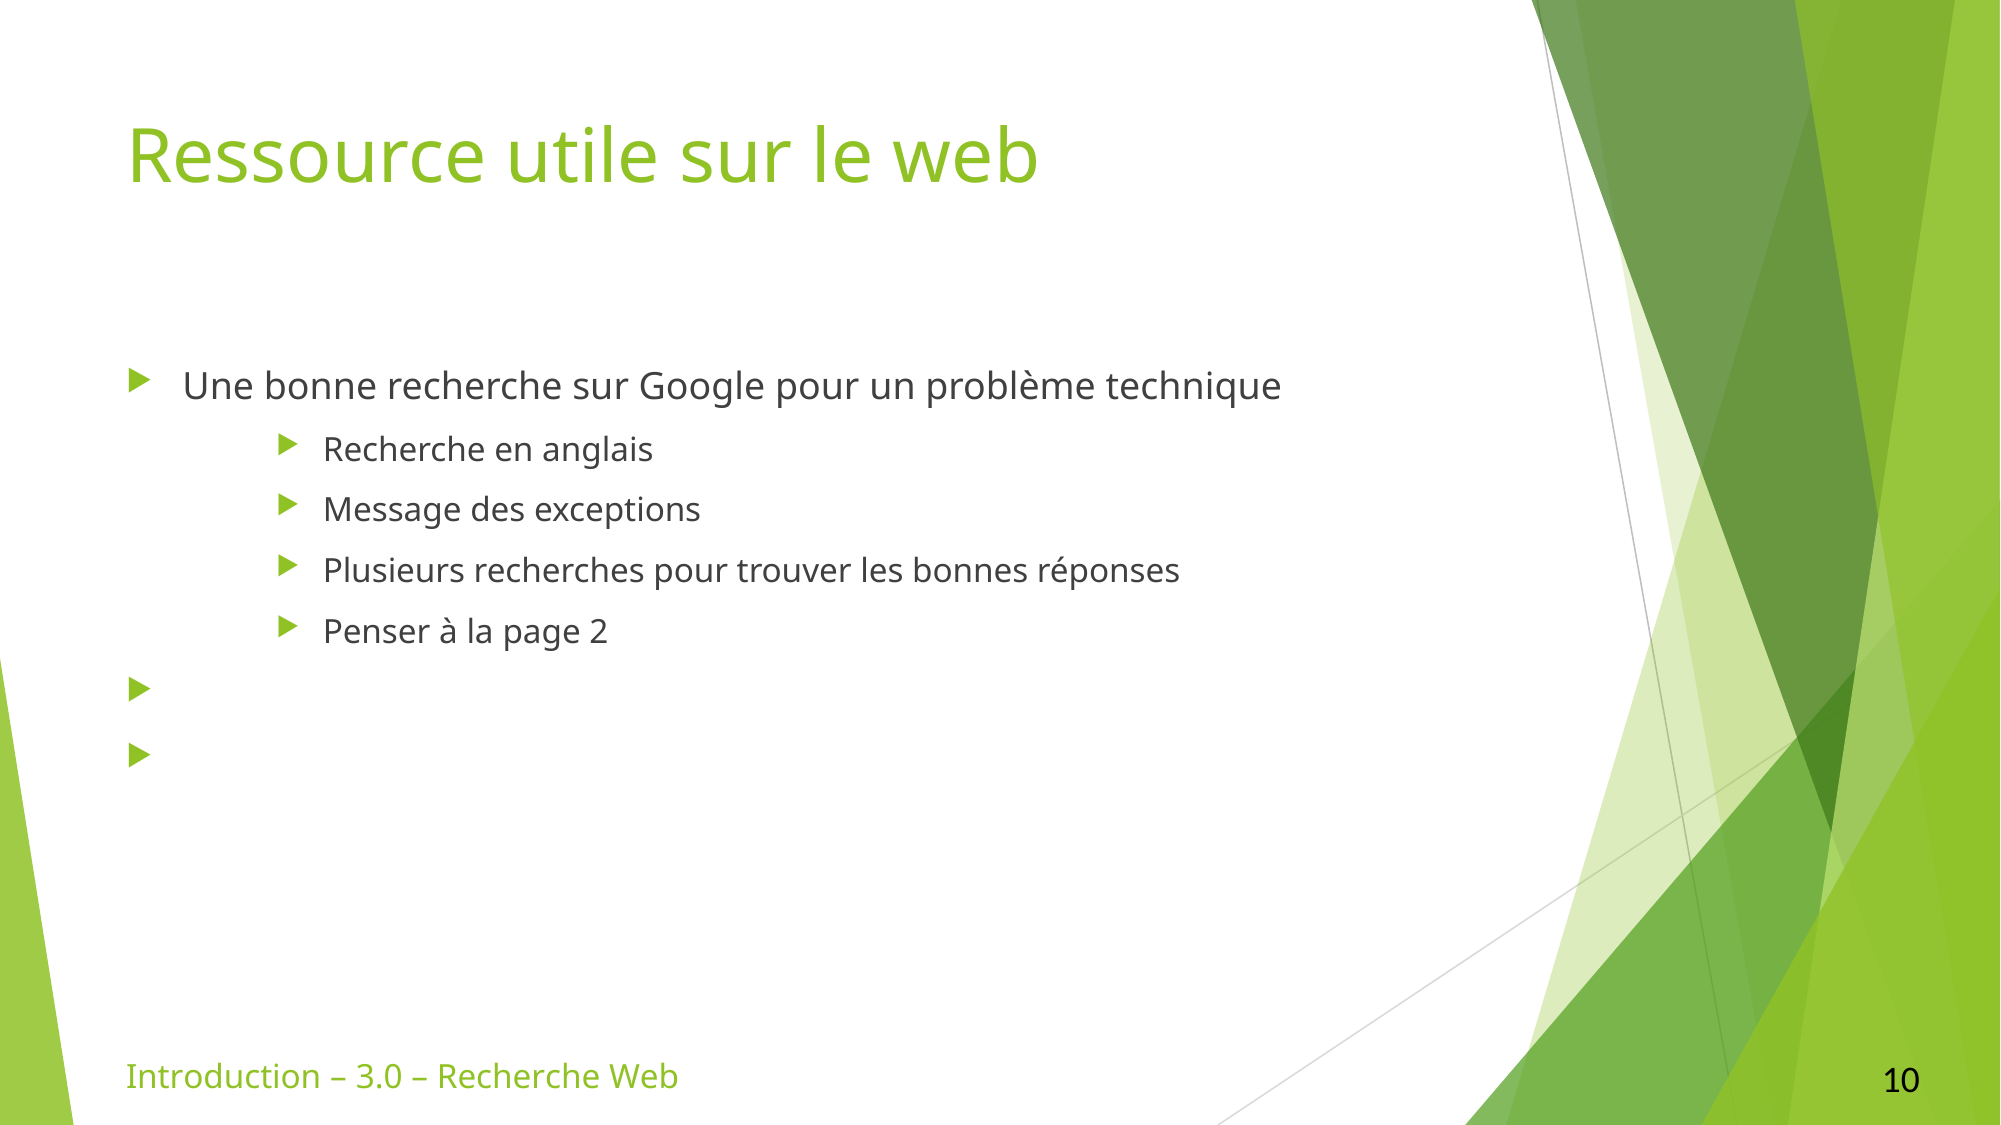

# Ressource utile sur le web
Une bonne recherche sur Google pour un problème technique
Recherche en anglais
Message des exceptions
Plusieurs recherches pour trouver les bonnes réponses
Penser à la page 2
Introduction – 3.0 – Recherche Web